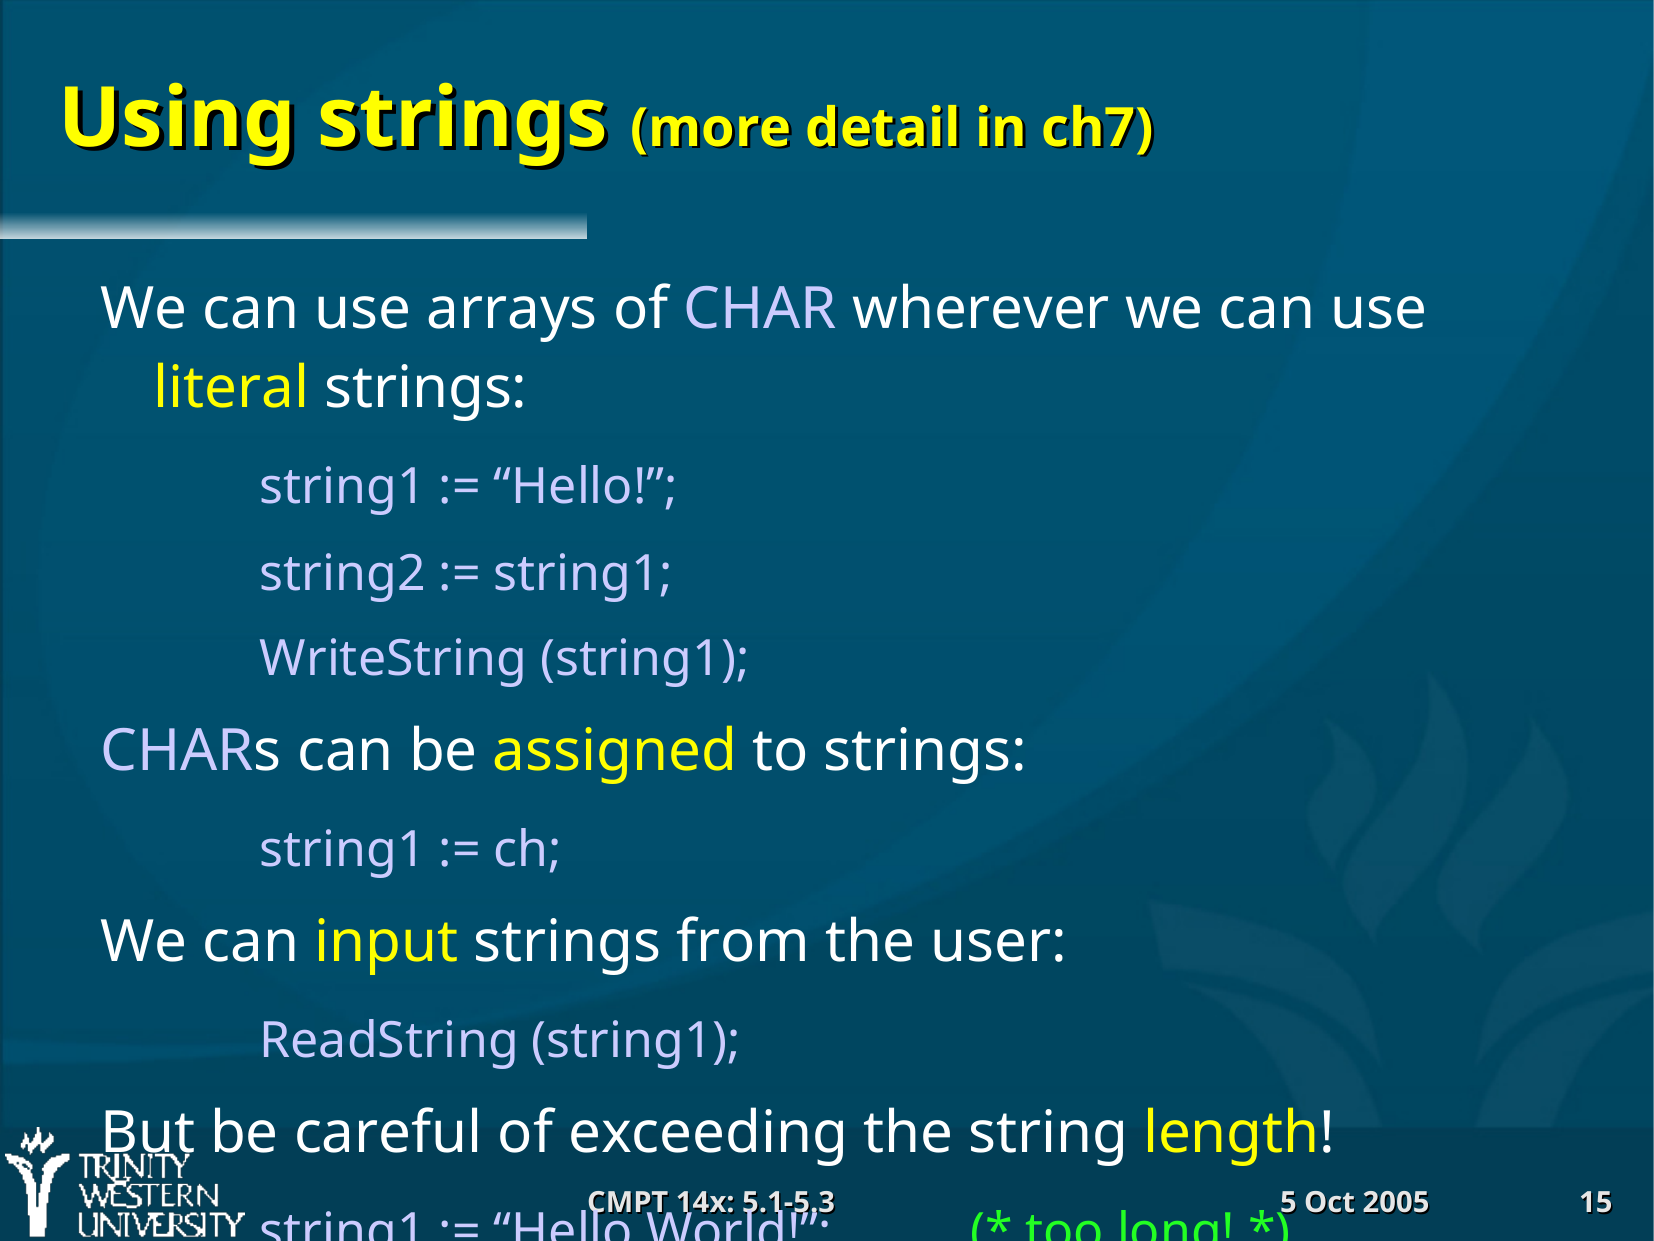

# Using strings (more detail in ch7)
We can use arrays of CHAR wherever we can use literal strings:
string1 := “Hello!”;
string2 := string1;
WriteString (string1);
CHARs can be assigned to strings:
string1 := ch;
We can input strings from the user:
ReadString (string1);
But be careful of exceeding the string length!
string1 := “Hello World!”;		(* too long! *)
CMPT 14x: 5.1-5.3
5 Oct 2005
15